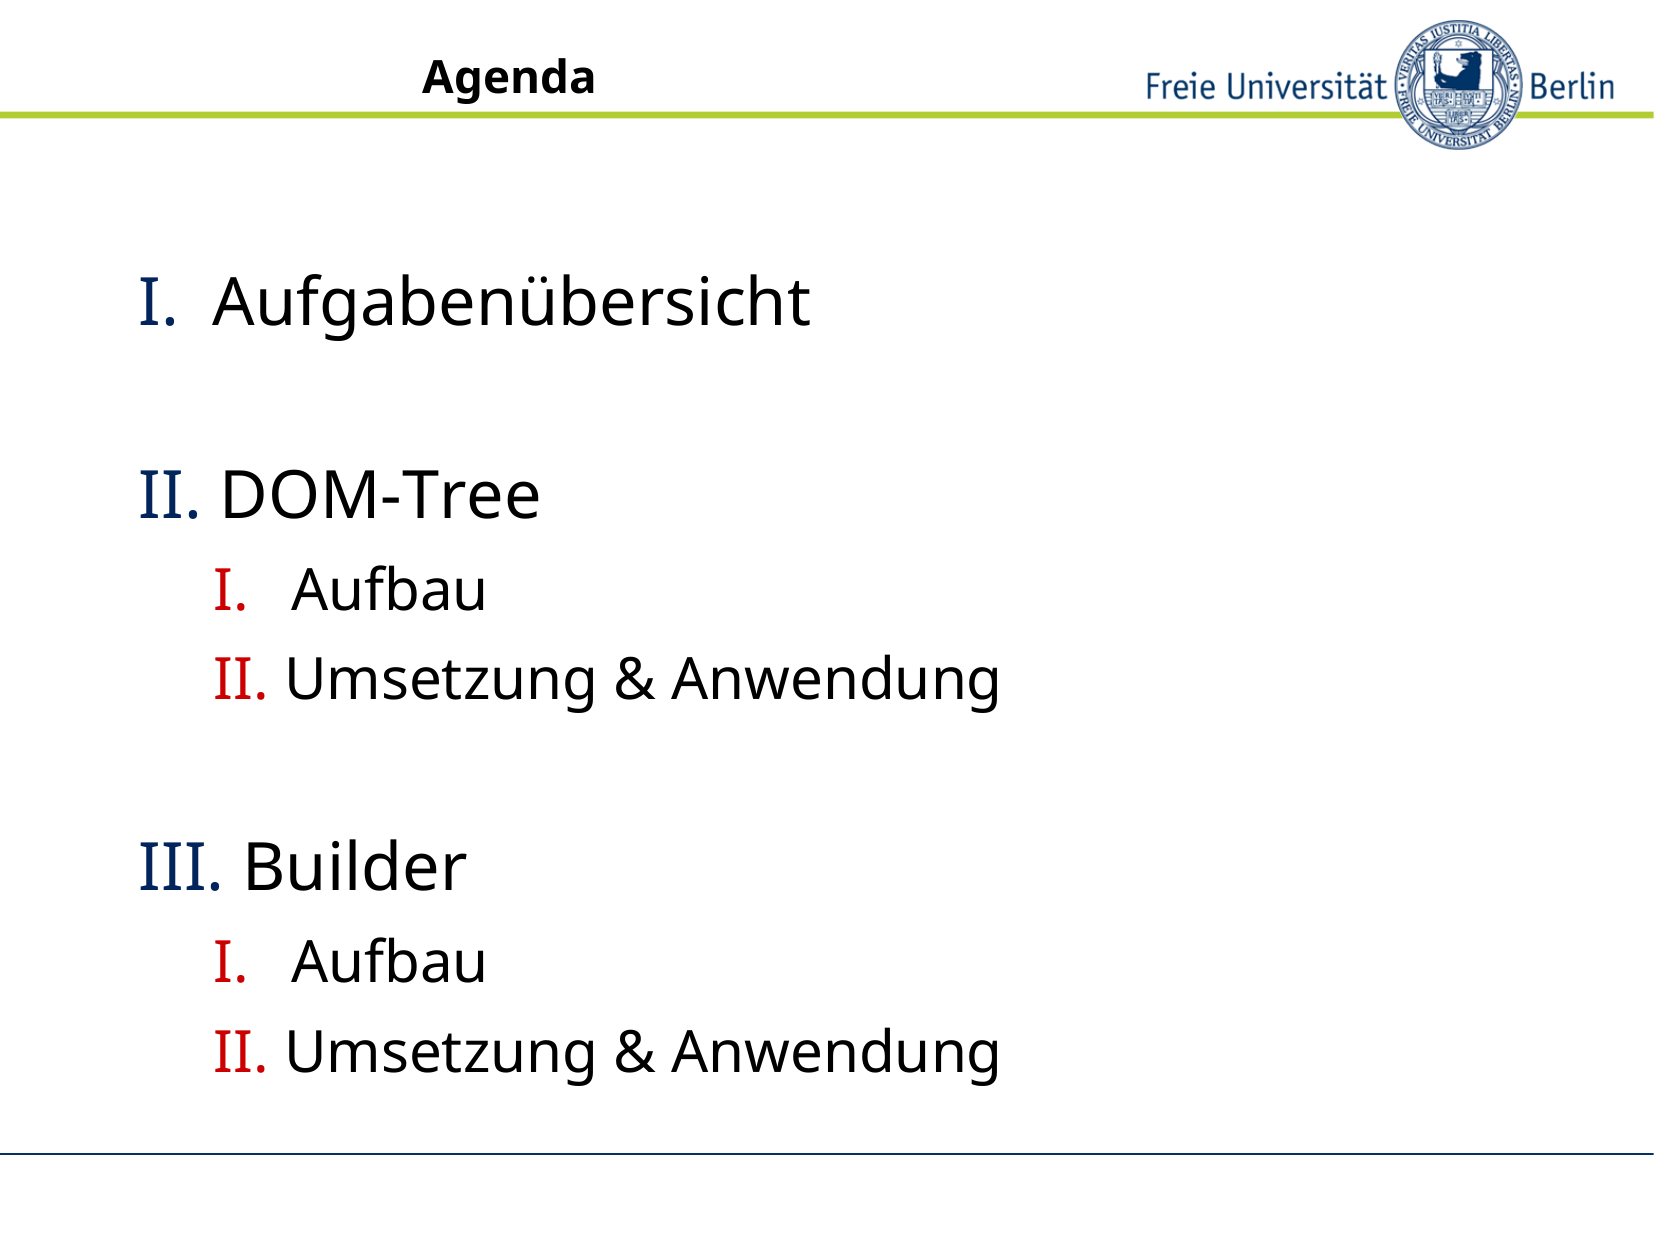

# Agenda
 Aufgabenübersicht
 DOM-Tree
 Aufbau
 Umsetzung & Anwendung
 Builder
 Aufbau
 Umsetzung & Anwendung